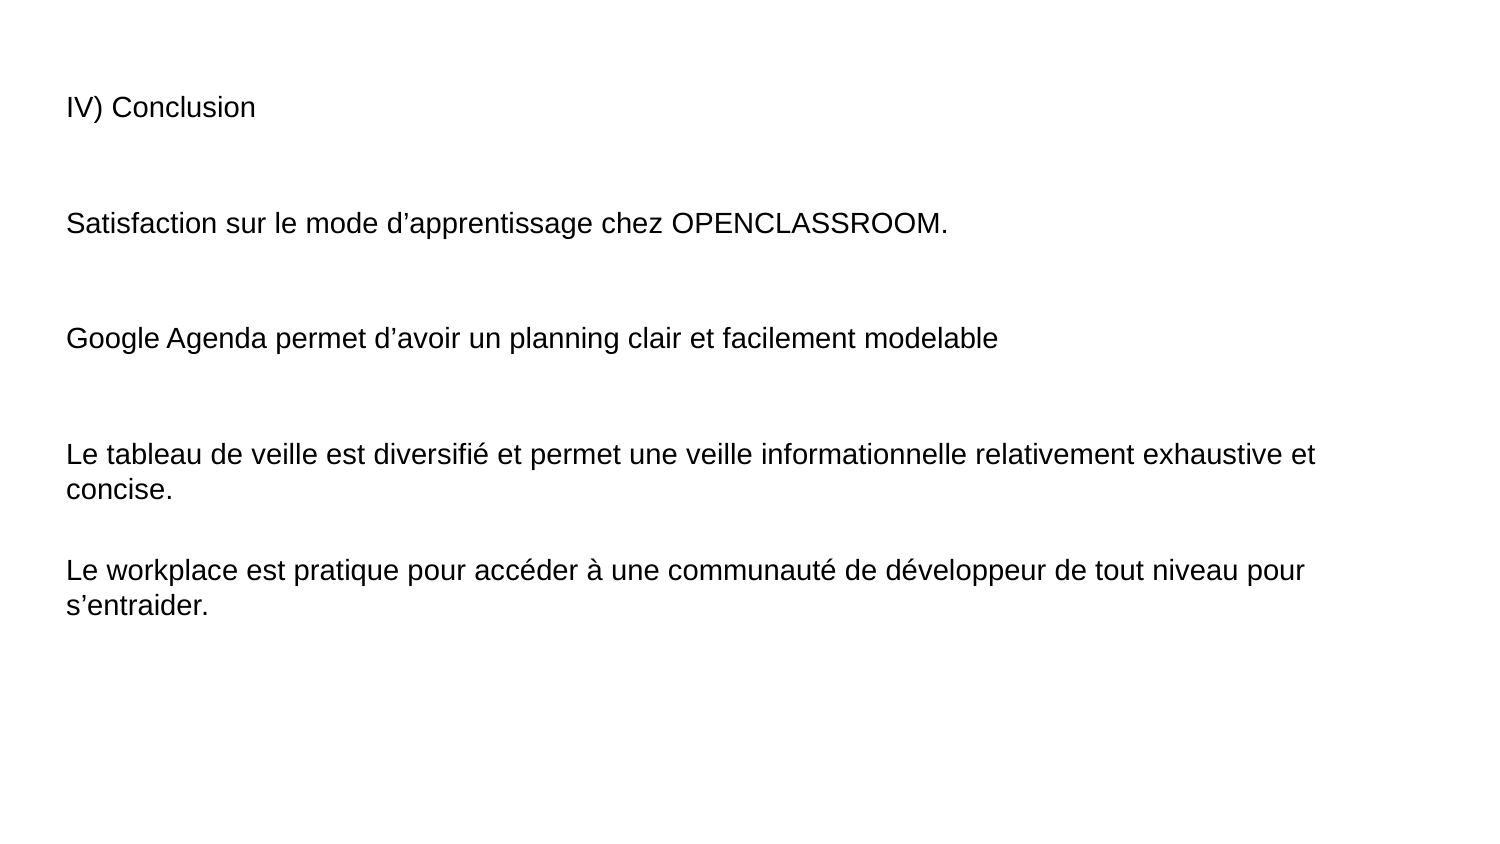

# IV) Conclusion
Satisfaction sur le mode d’apprentissage chez OPENCLASSROOM.
Google Agenda permet d’avoir un planning clair et facilement modelable
Le tableau de veille est diversifié et permet une veille informationnelle relativement exhaustive et concise.
Le workplace est pratique pour accéder à une communauté de développeur de tout niveau pour s’entraider.